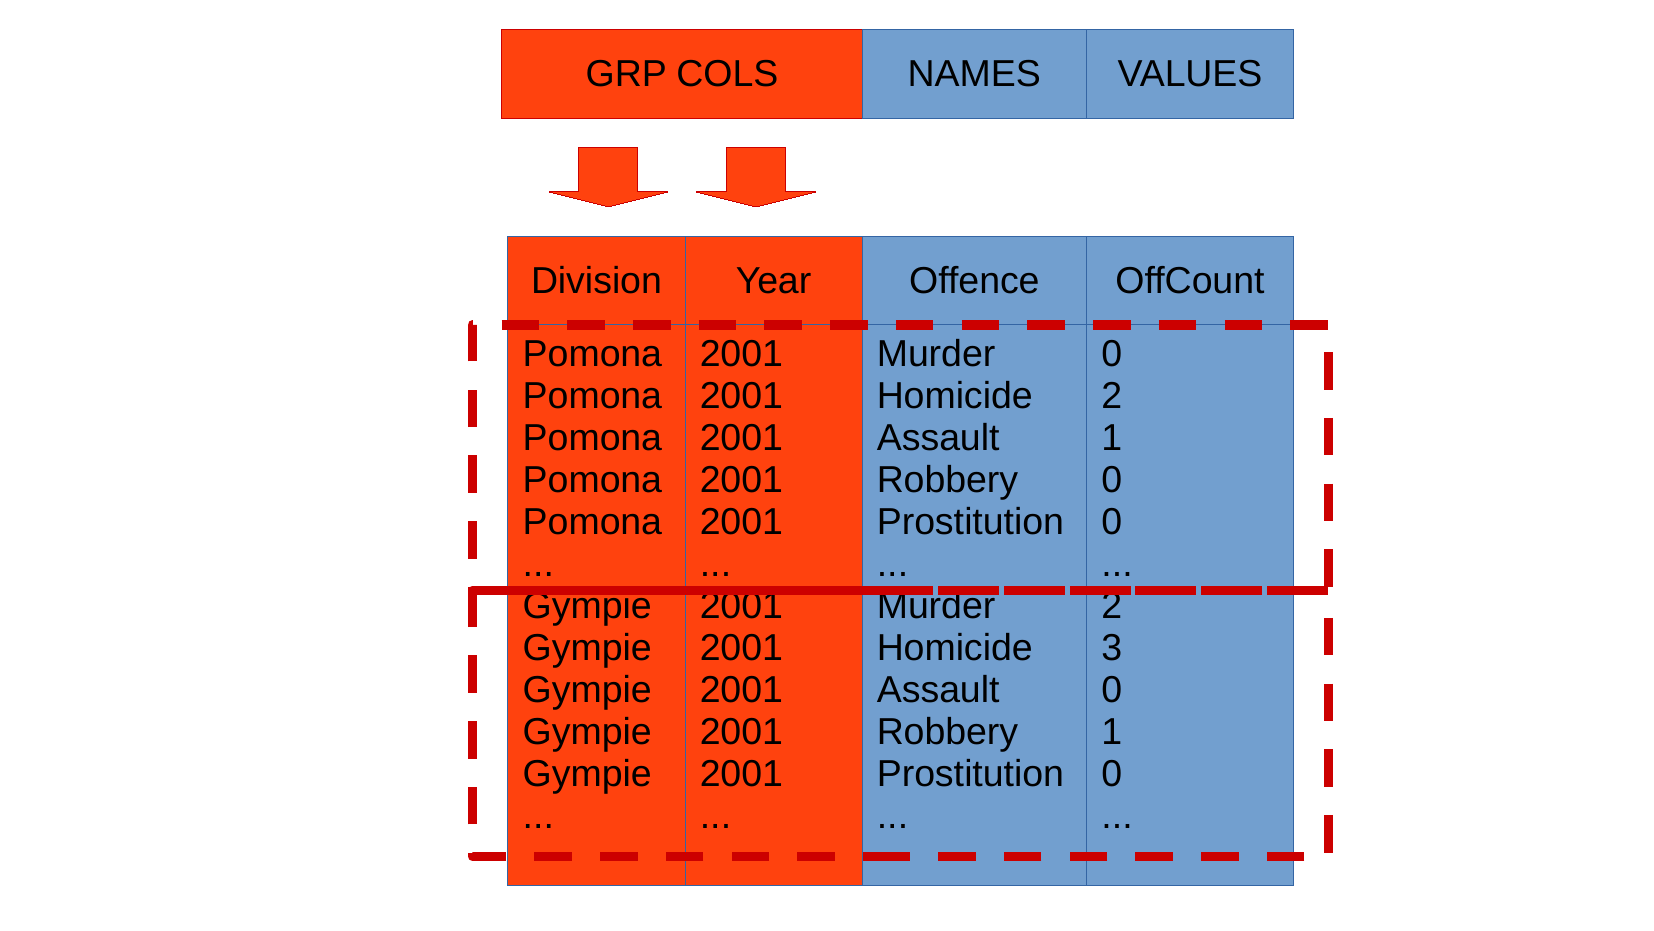

GRP COLS
NAMES
VALUES
Division
Year
Offence
OffCount
Pomona
Pomona
Pomona
Pomona
Pomona
...
Gympie
Gympie
Gympie
Gympie
Gympie
...
2001
2001
2001
2001
2001
...
2001
2001
2001
2001
2001
...
Murder
Homicide
Assault
Robbery
Prostitution
...
Murder
Homicide
Assault
Robbery
Prostitution
...
0
2
1
0
0
...
2
3
0
1
0
...